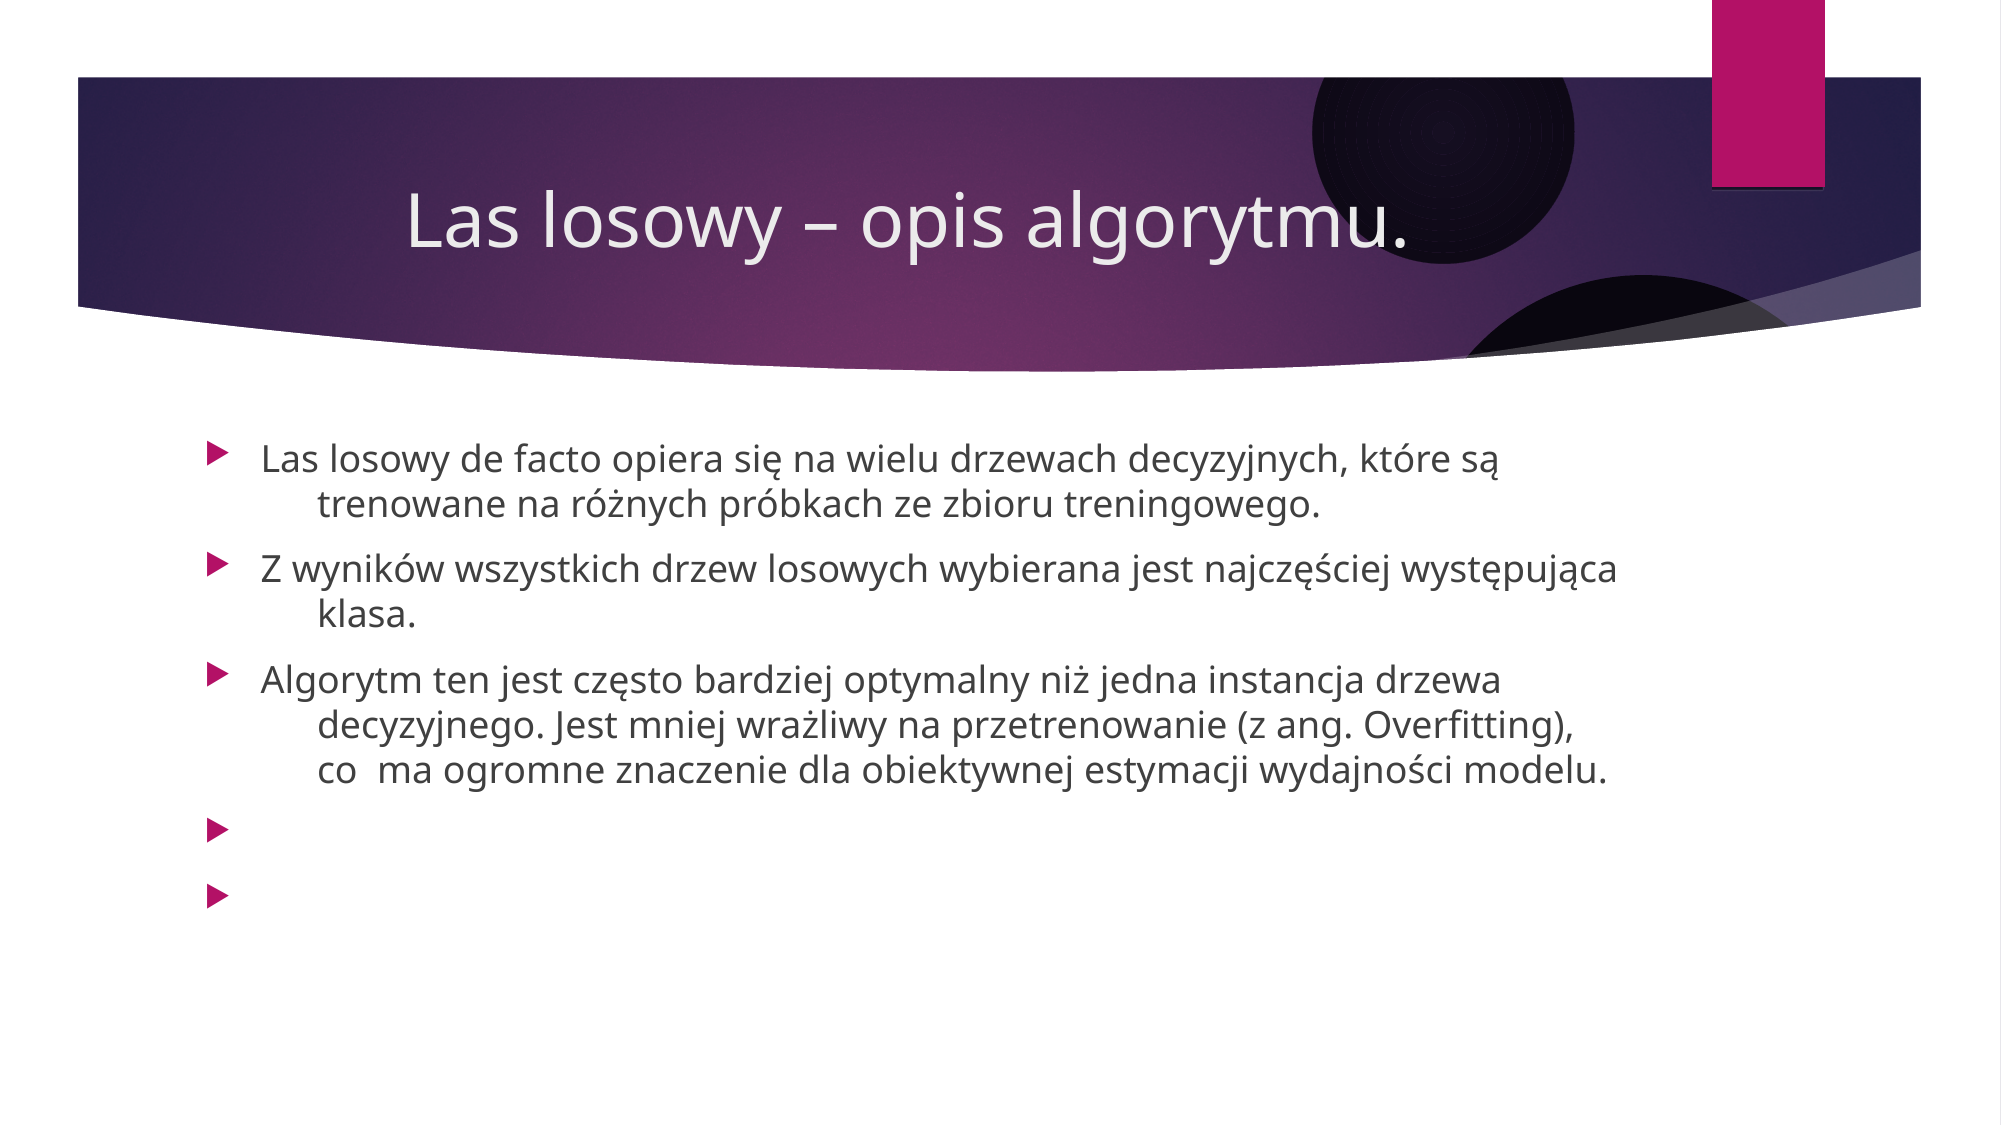

# Las losowy – opis algorytmu.
Las losowy de facto opiera się na wielu drzewach decyzyjnych, które są trenowane na różnych próbkach ze zbioru treningowego.
Z wyników wszystkich drzew losowych wybierana jest najczęściej występująca klasa.
Algorytm ten jest często bardziej optymalny niż jedna instancja drzewa decyzyjnego. Jest mniej wrażliwy na przetrenowanie (z ang. Overfitting), co ma ogromne znaczenie dla obiektywnej estymacji wydajności modelu.